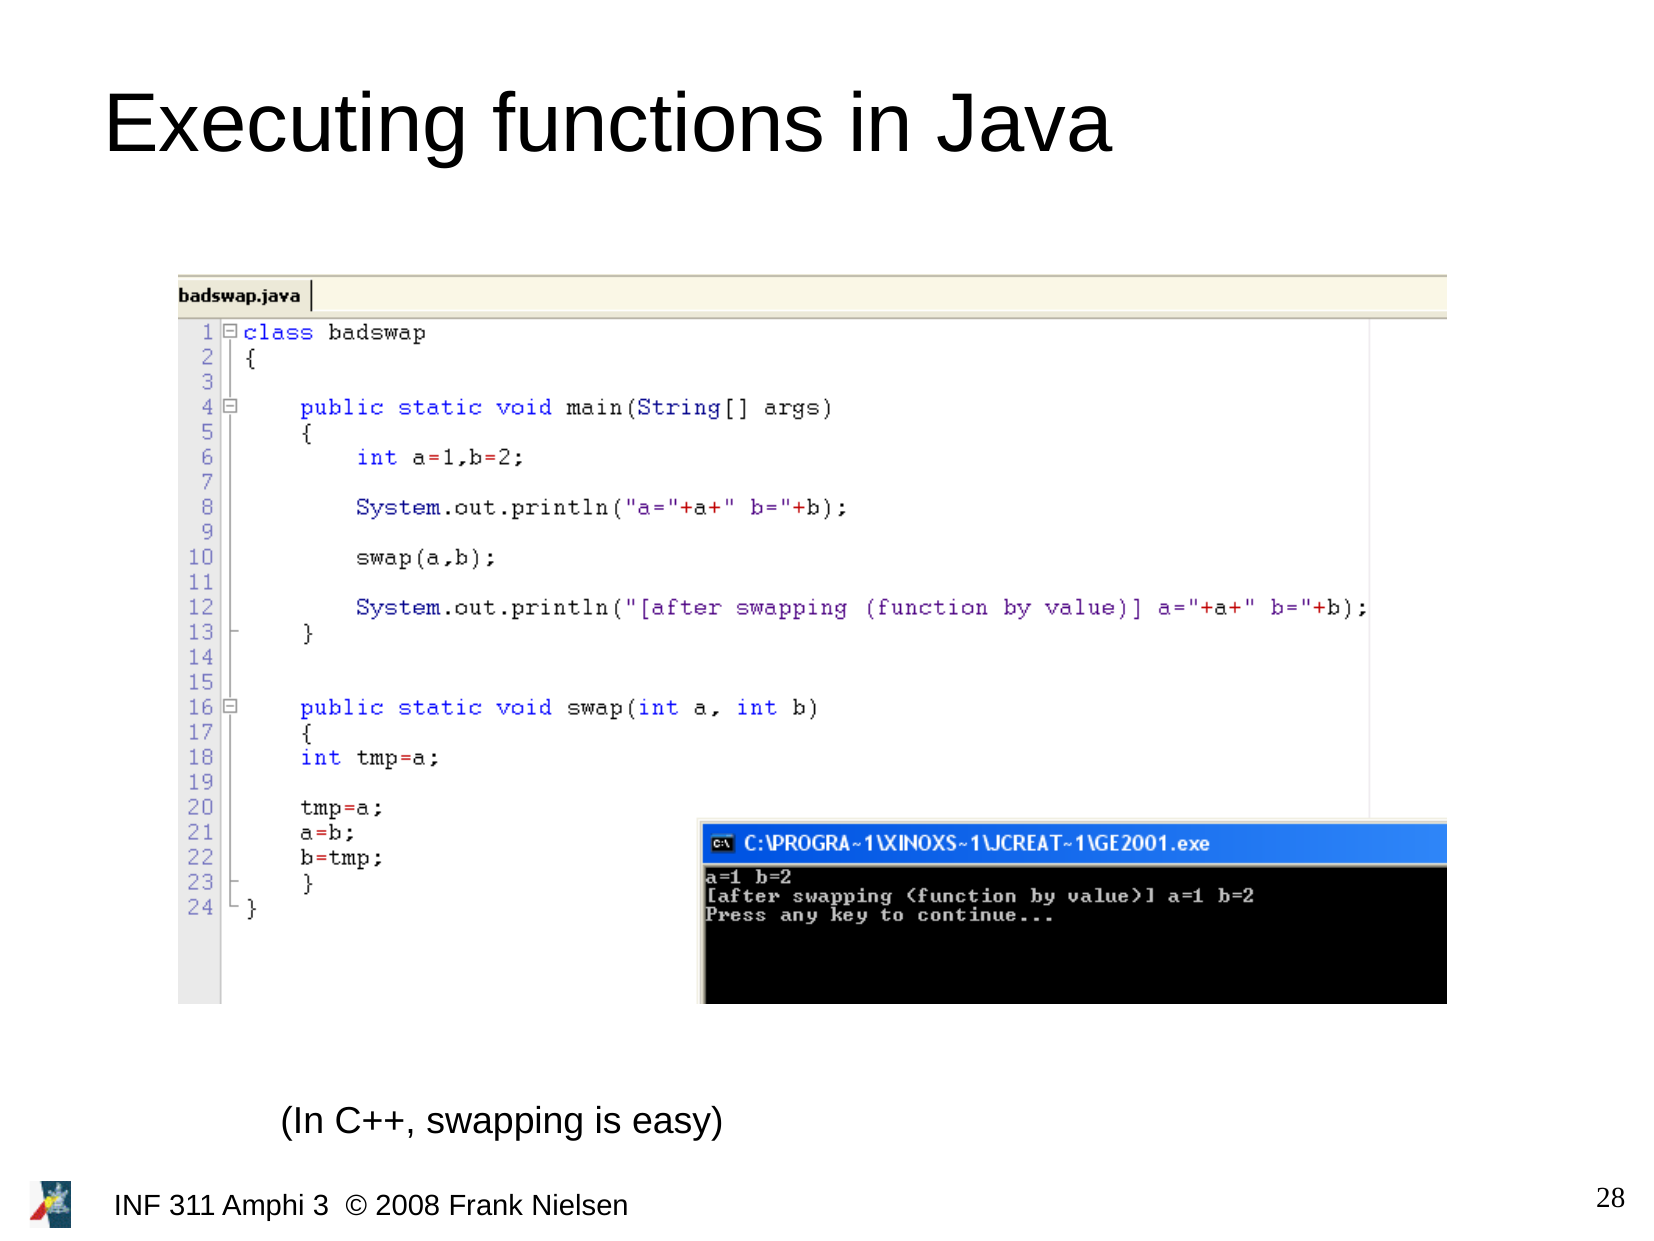

Executing functions in Java
(In C++, swapping is easy)